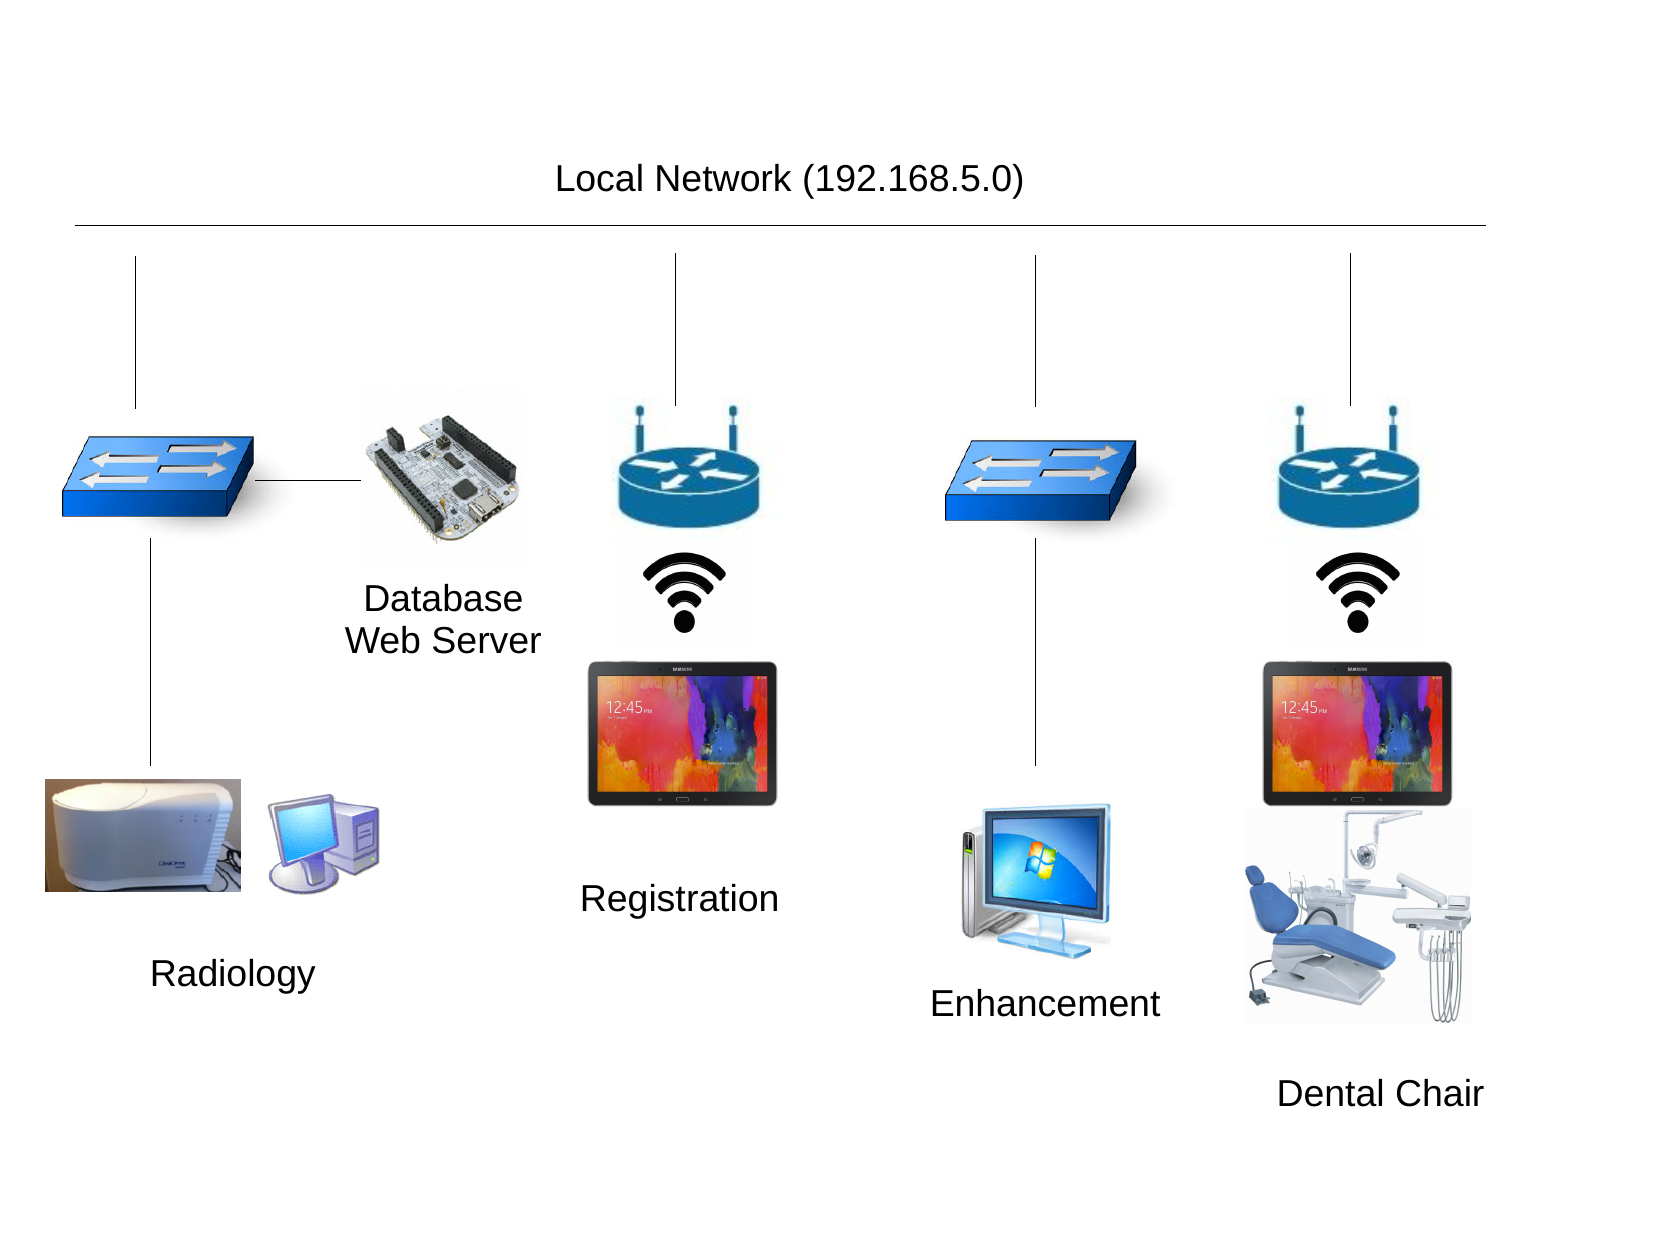

Local Network (192.168.5.0)
Database
Web Server
Registration
Radiology
Enhancement
Dental Chair